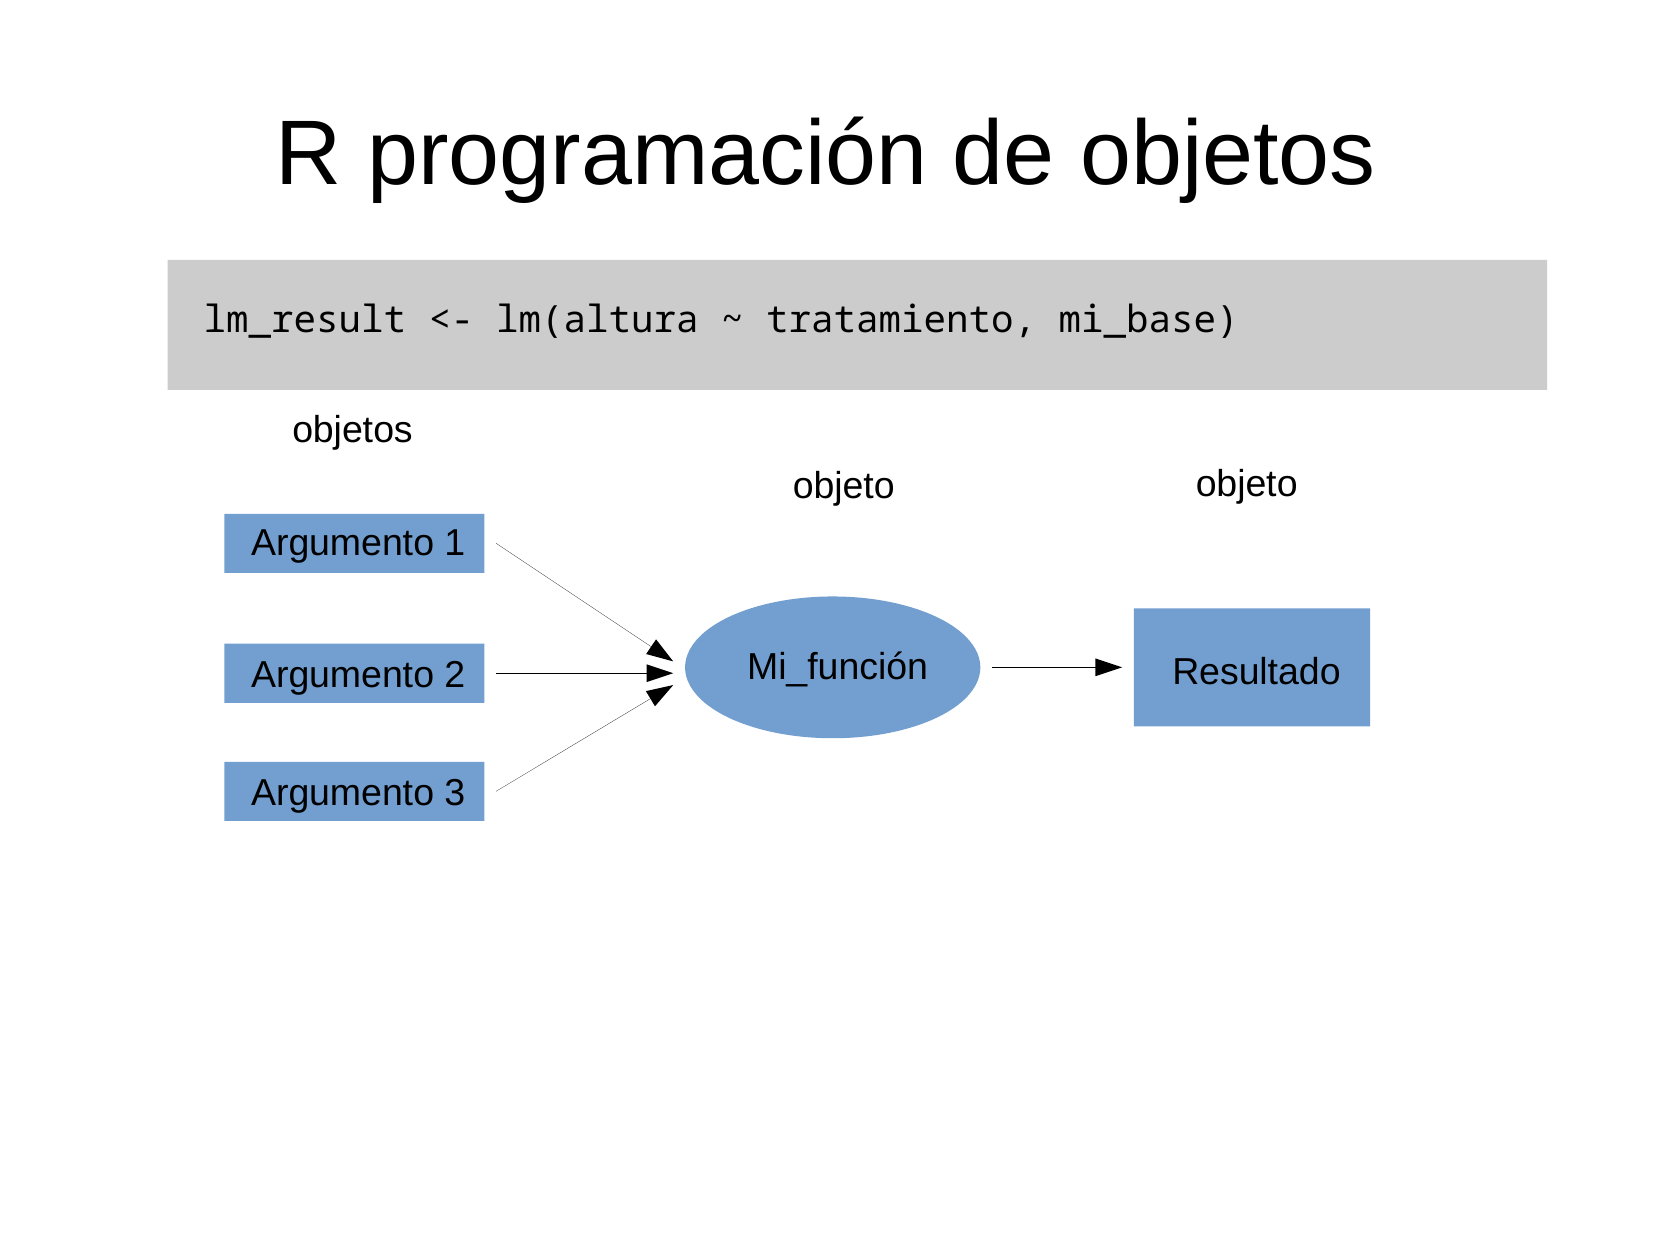

# R programación de objetos
lm_result <- lm(altura ~ tratamiento, mi_base)
objetos
objeto
objeto
Argumento 1
Mi_función
Resultado
Argumento 2
Argumento 3